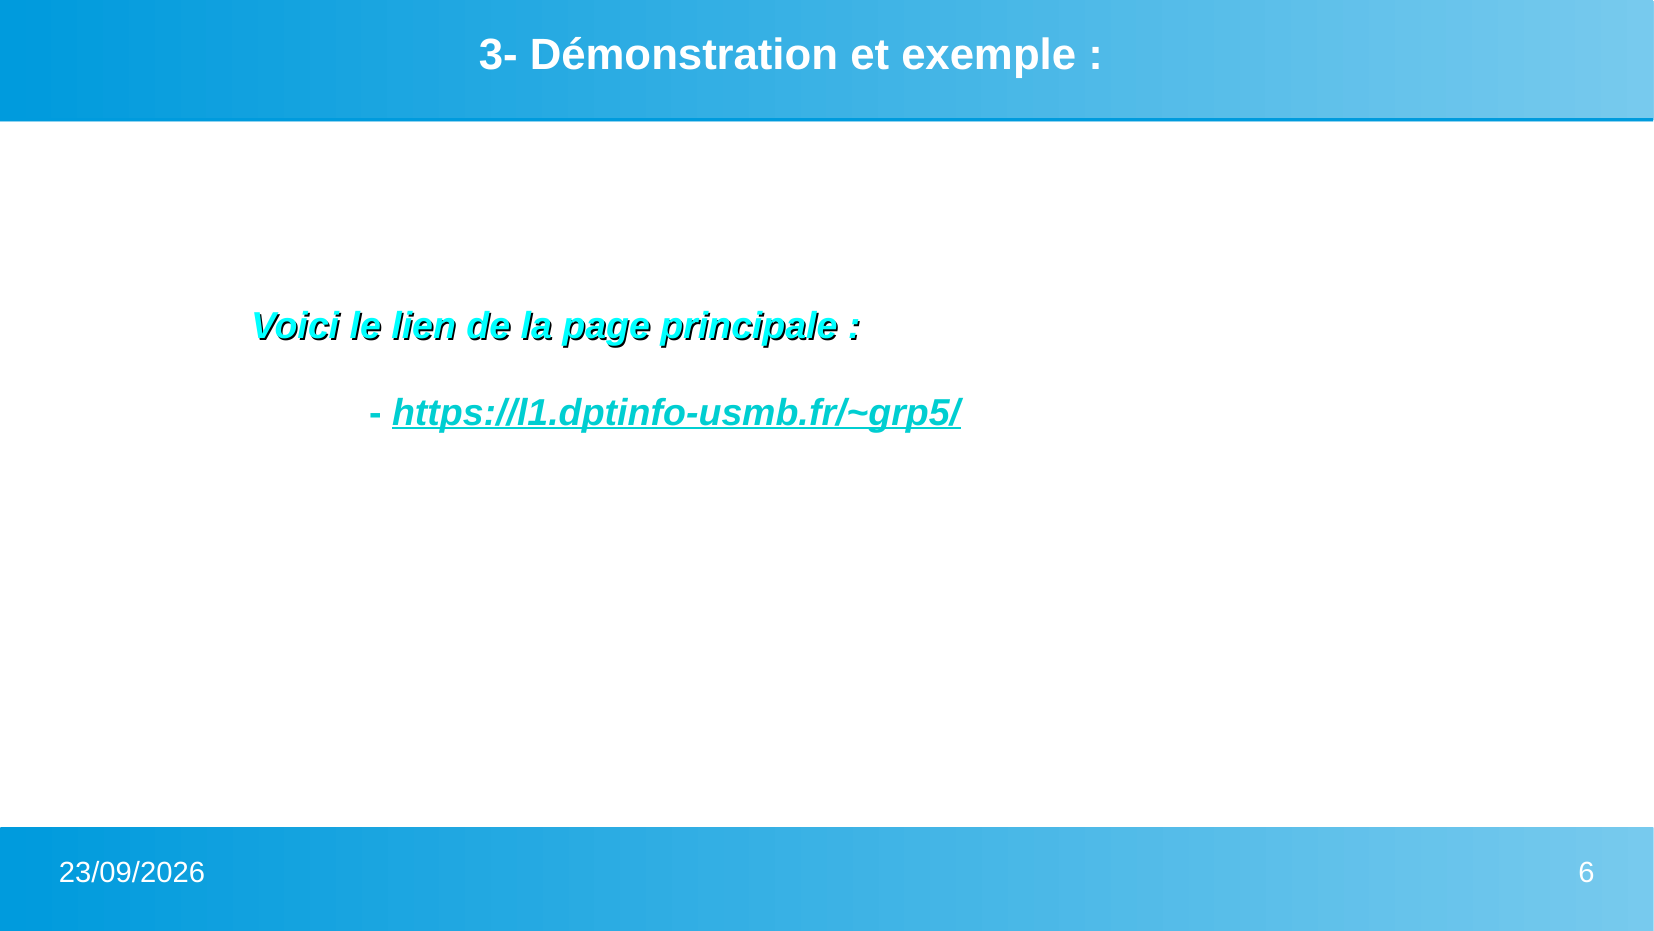

3- Démonstration et exemple :
#
Voici le lien de la page principale :
- https://l1.dptinfo-usmb.fr/~grp5/
6